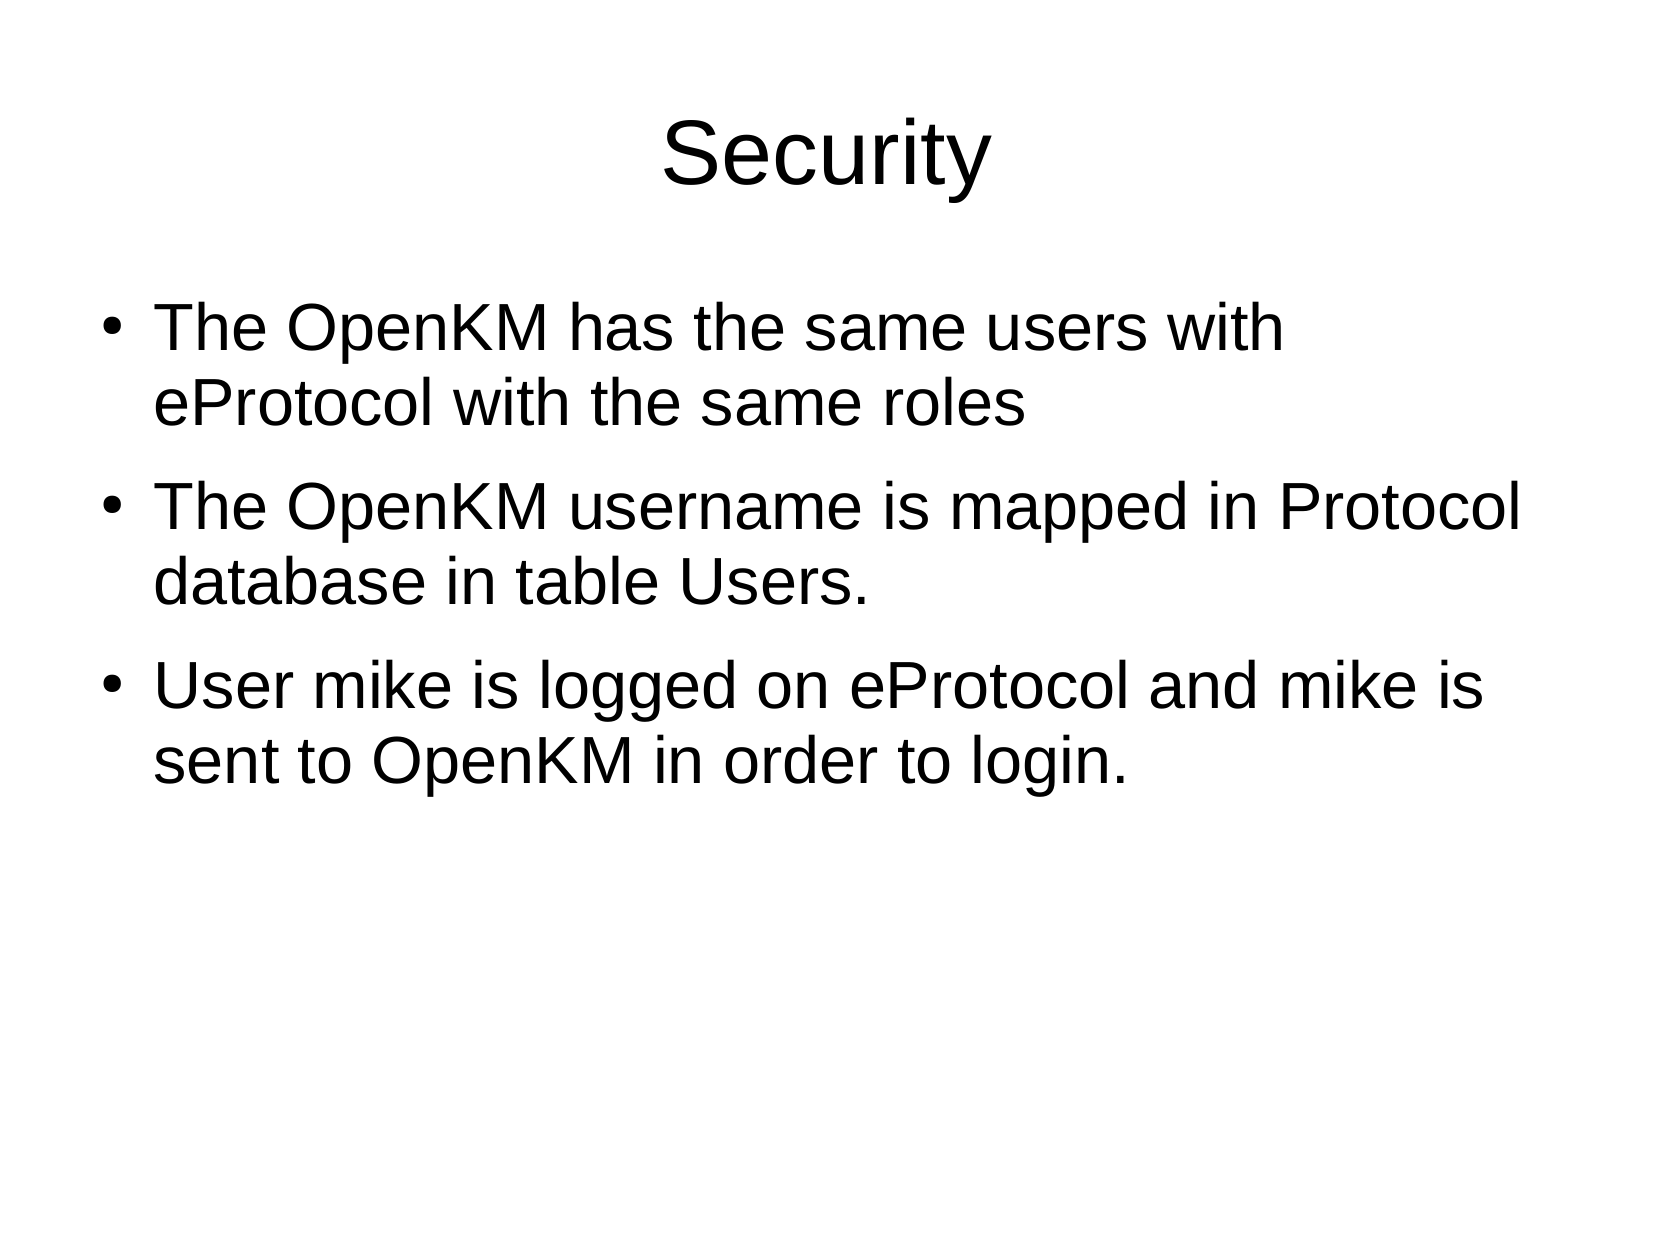

# Security
The OpenKM has the same users with eProtocol with the same roles
The OpenKM username is mapped in Protocol database in table Users.
User mike is logged on eProtocol and mike is sent to OpenKM in order to login.